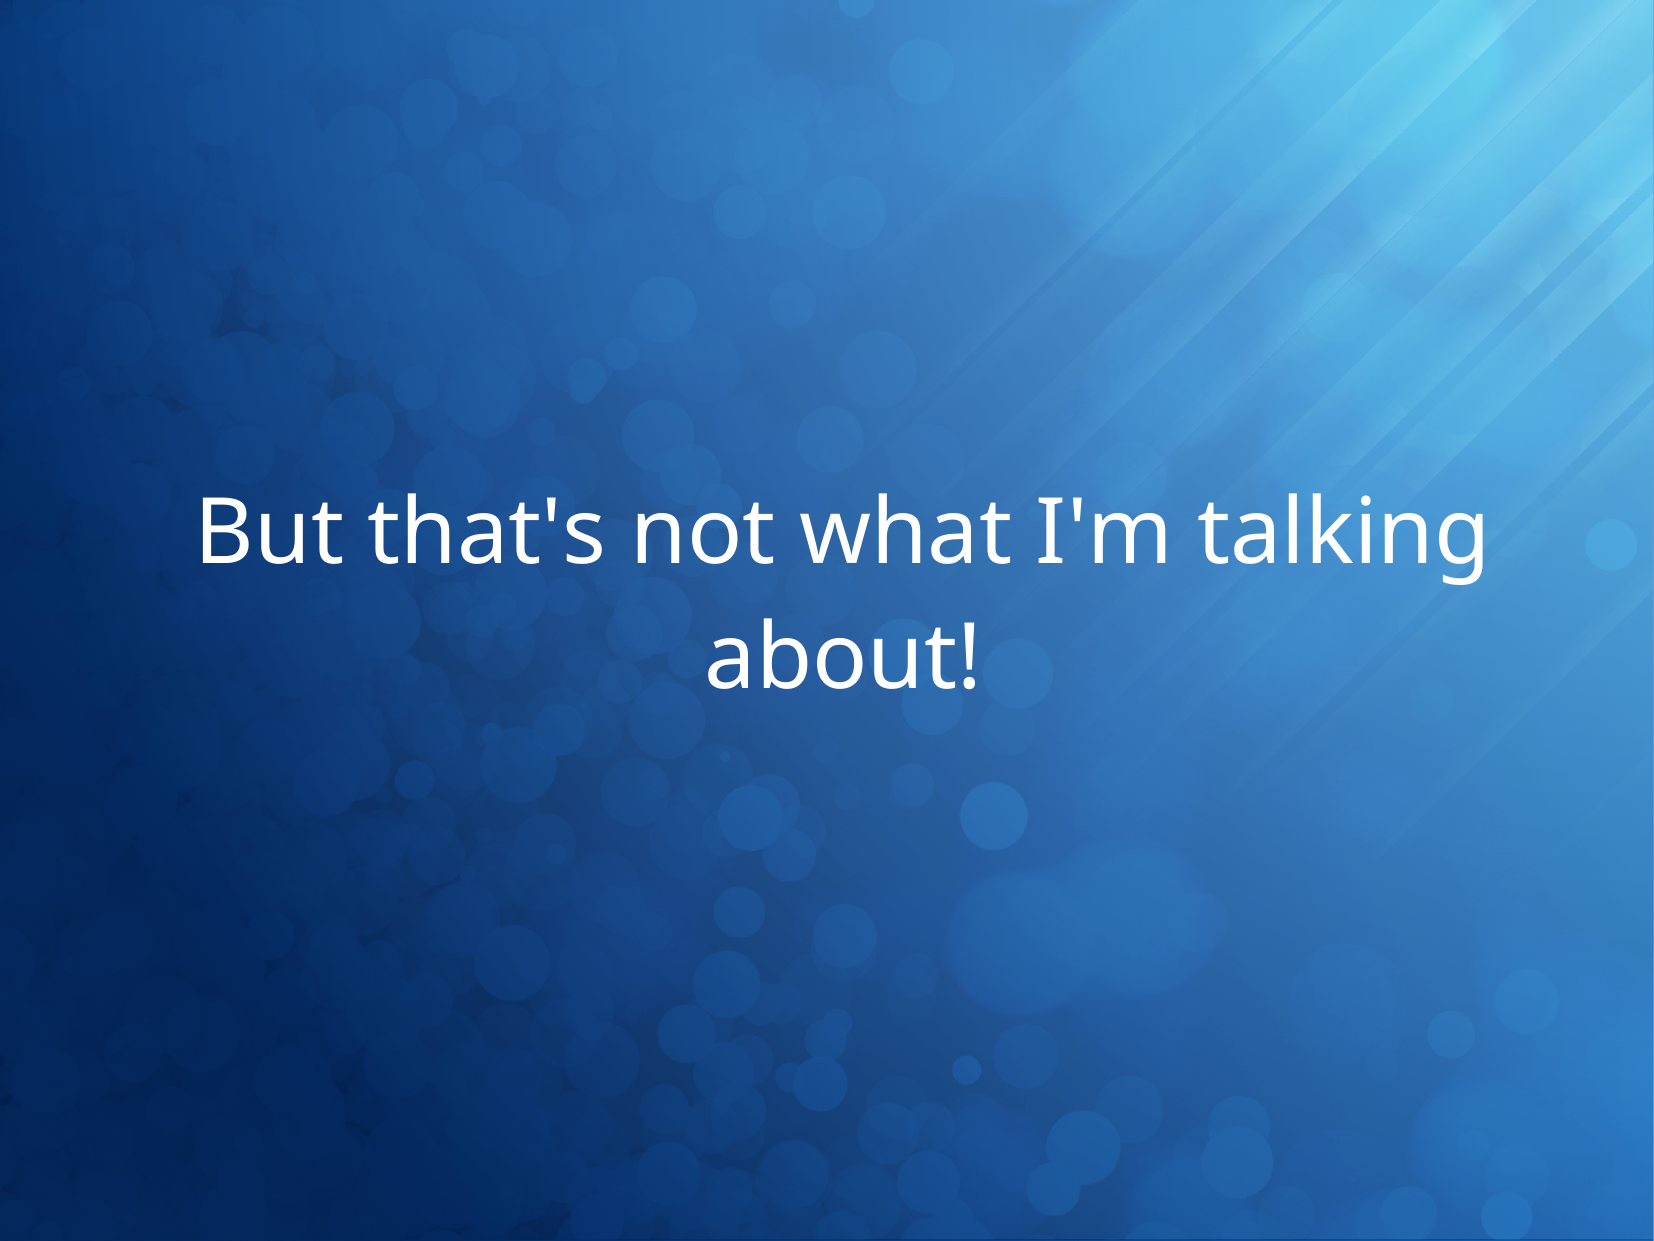

# But that's not what I'm talking about!